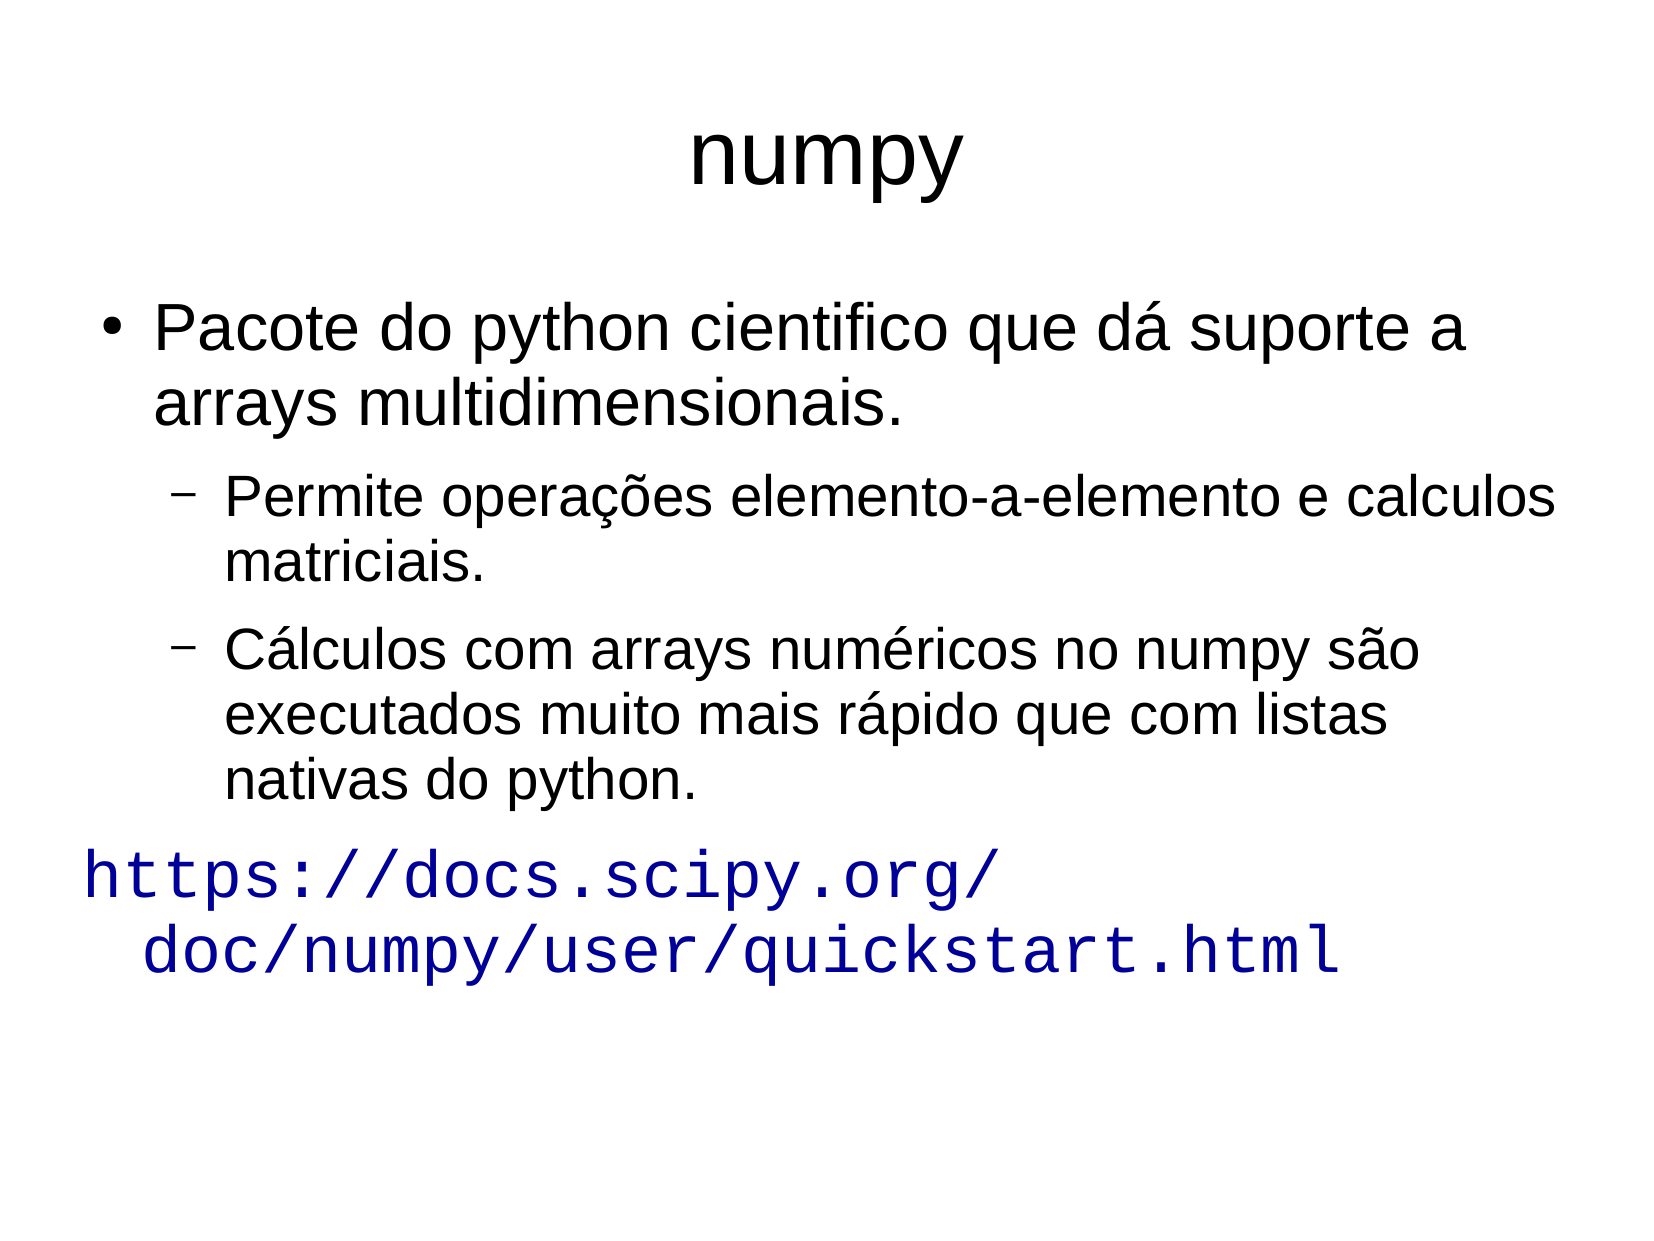

# numpy
Pacote do python cientifico que dá suporte a arrays multidimensionais.
Permite operações elemento-a-elemento e calculos matriciais.
Cálculos com arrays numéricos no numpy são executados muito mais rápido que com listas nativas do python.
https://docs.scipy.org/
doc/numpy/user/quickstart.html